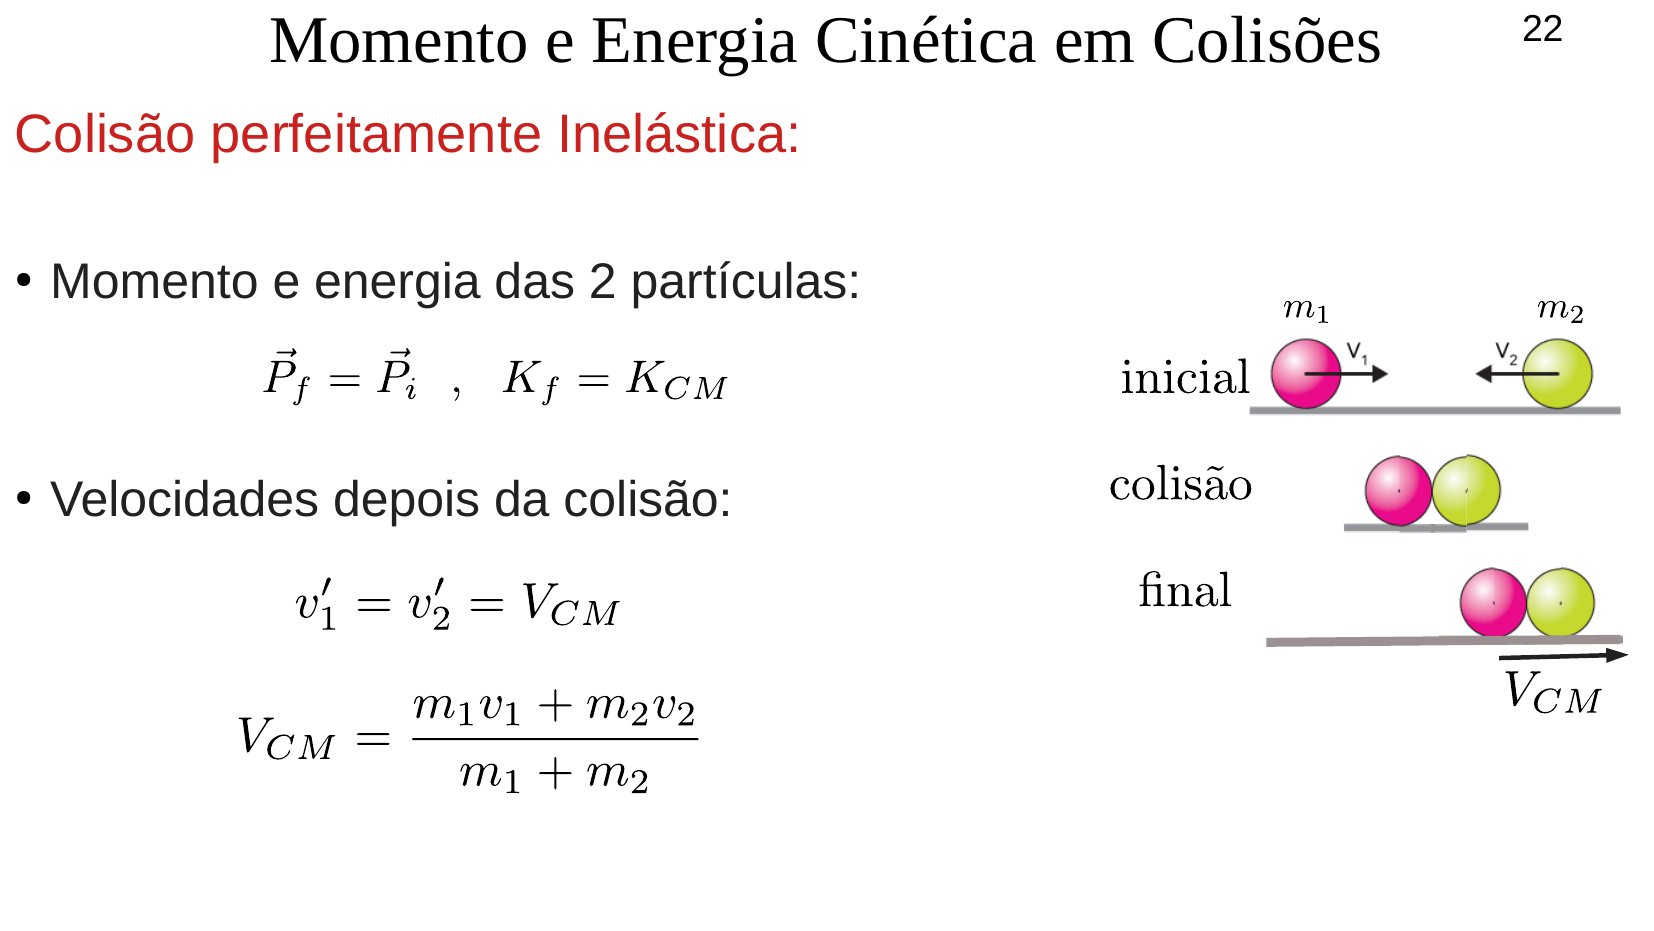

Momento e Energia Cinética em Colisões
Colisão perfeitamente Inelástica:
Momento e energia das 2 partículas:
Velocidades depois da colisão: